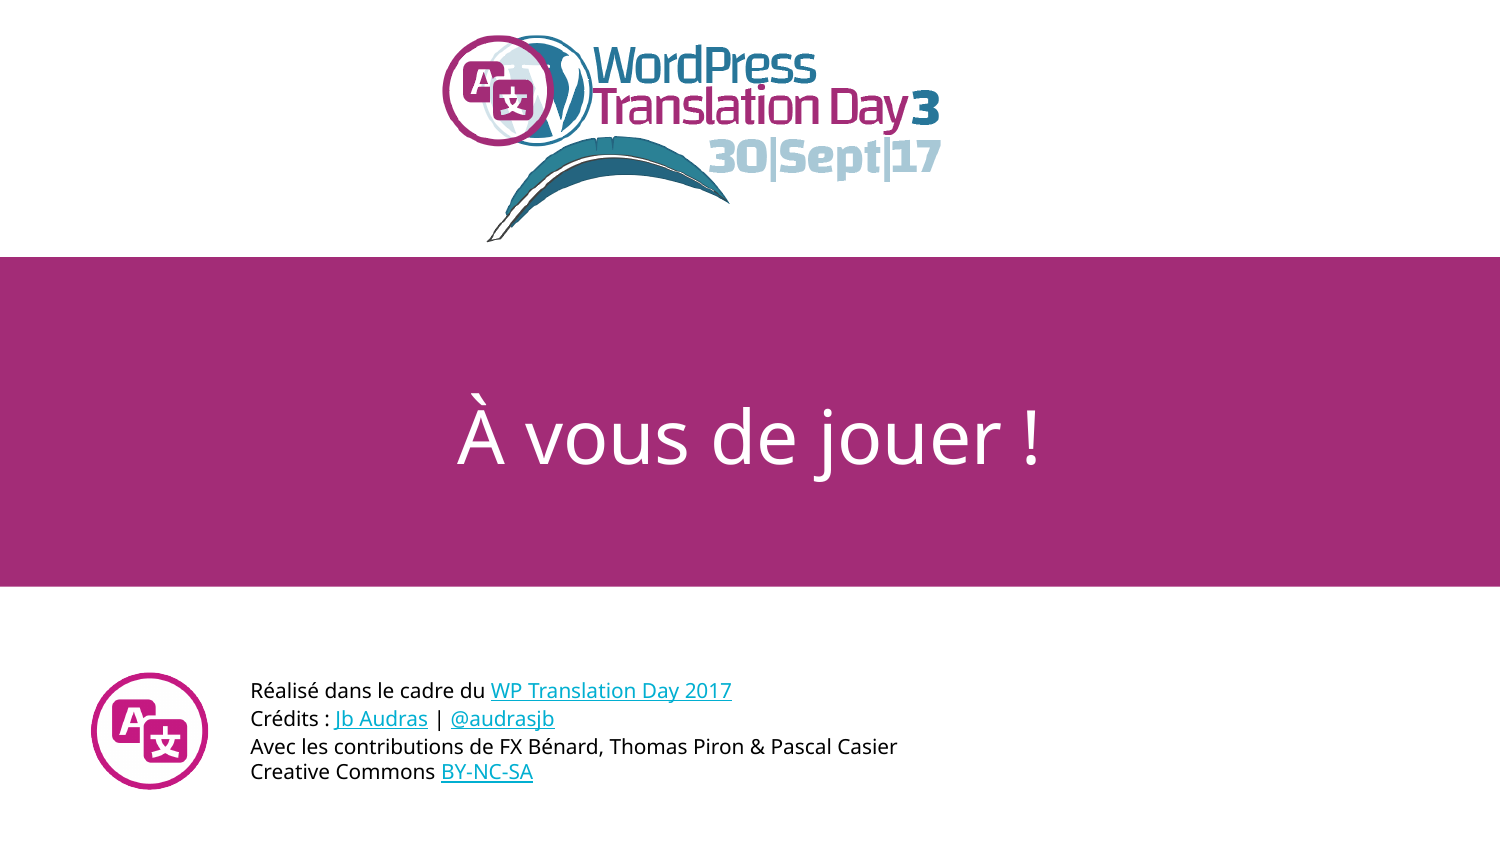

# À vous de jouer !
Réalisé dans le cadre du WP Translation Day 2017
Crédits : Jb Audras | @audrasjb
Avec les contributions de FX Bénard, Thomas Piron & Pascal Casier
Creative Commons BY-NC-SA